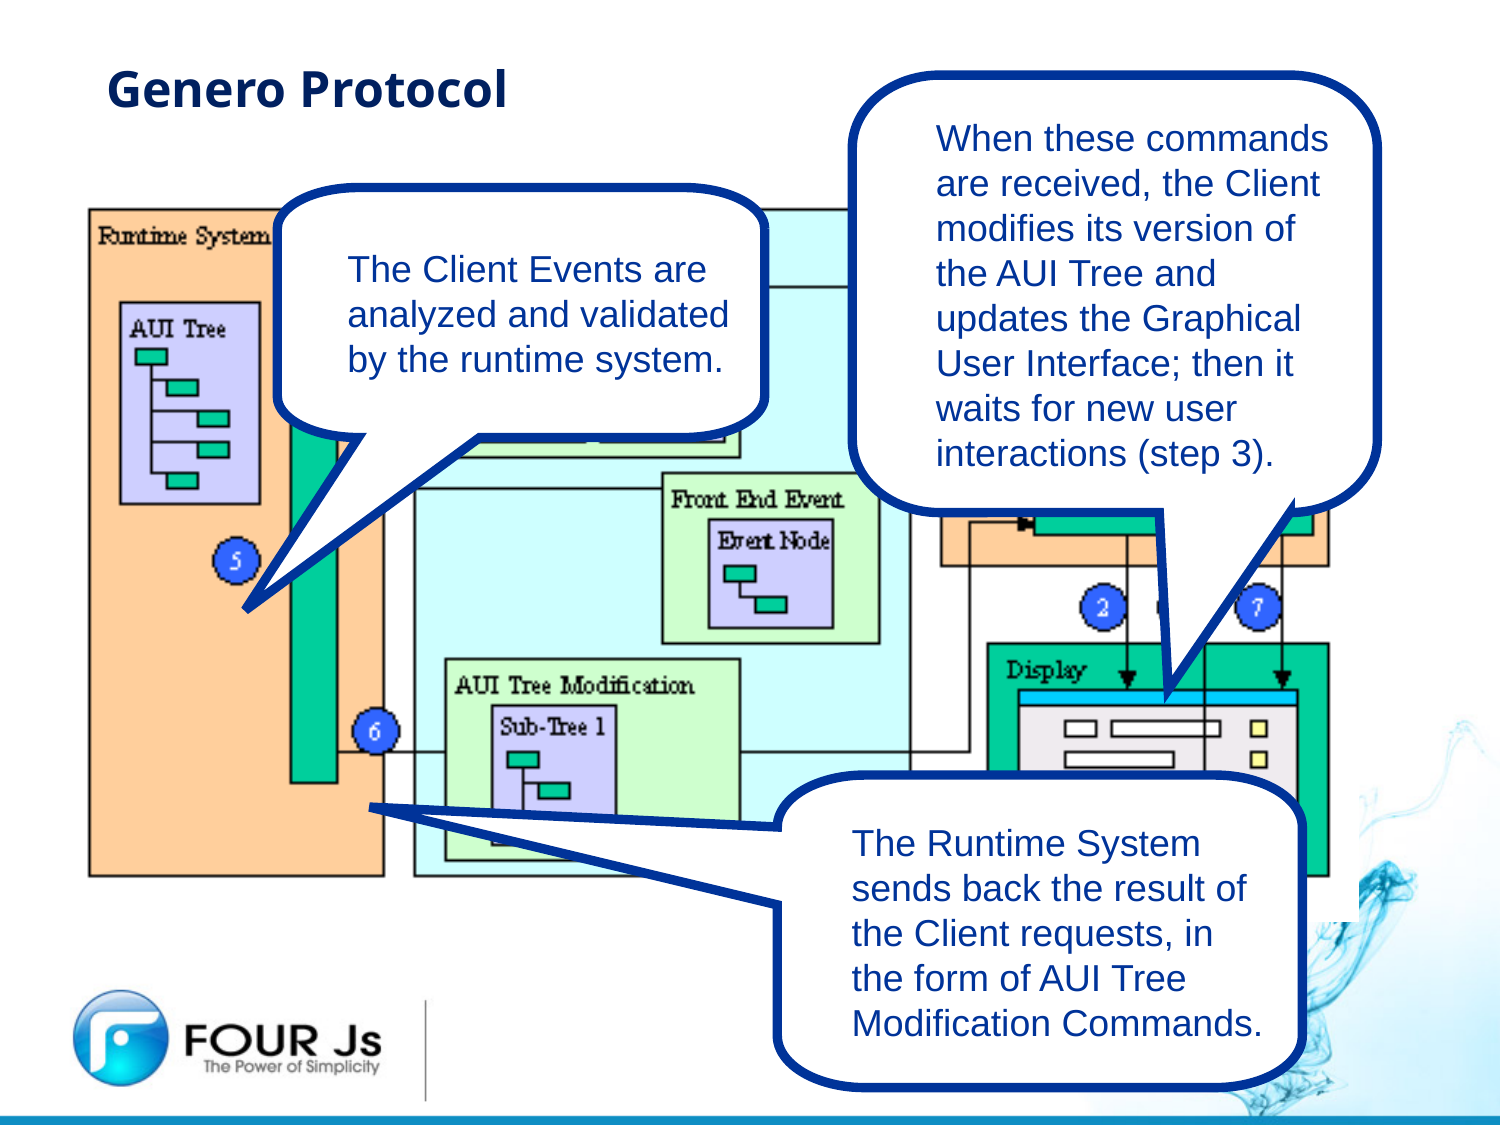

# Genero Protocol
When these commands are received, the Client modifies its version of the AUI Tree and updates the Graphical User Interface; then it waits for new user interactions (step 3).
The Client Events are analyzed and validated by the runtime system.
The Runtime System sends back the result of the Client requests, in the form of AUI Tree Modification Commands.